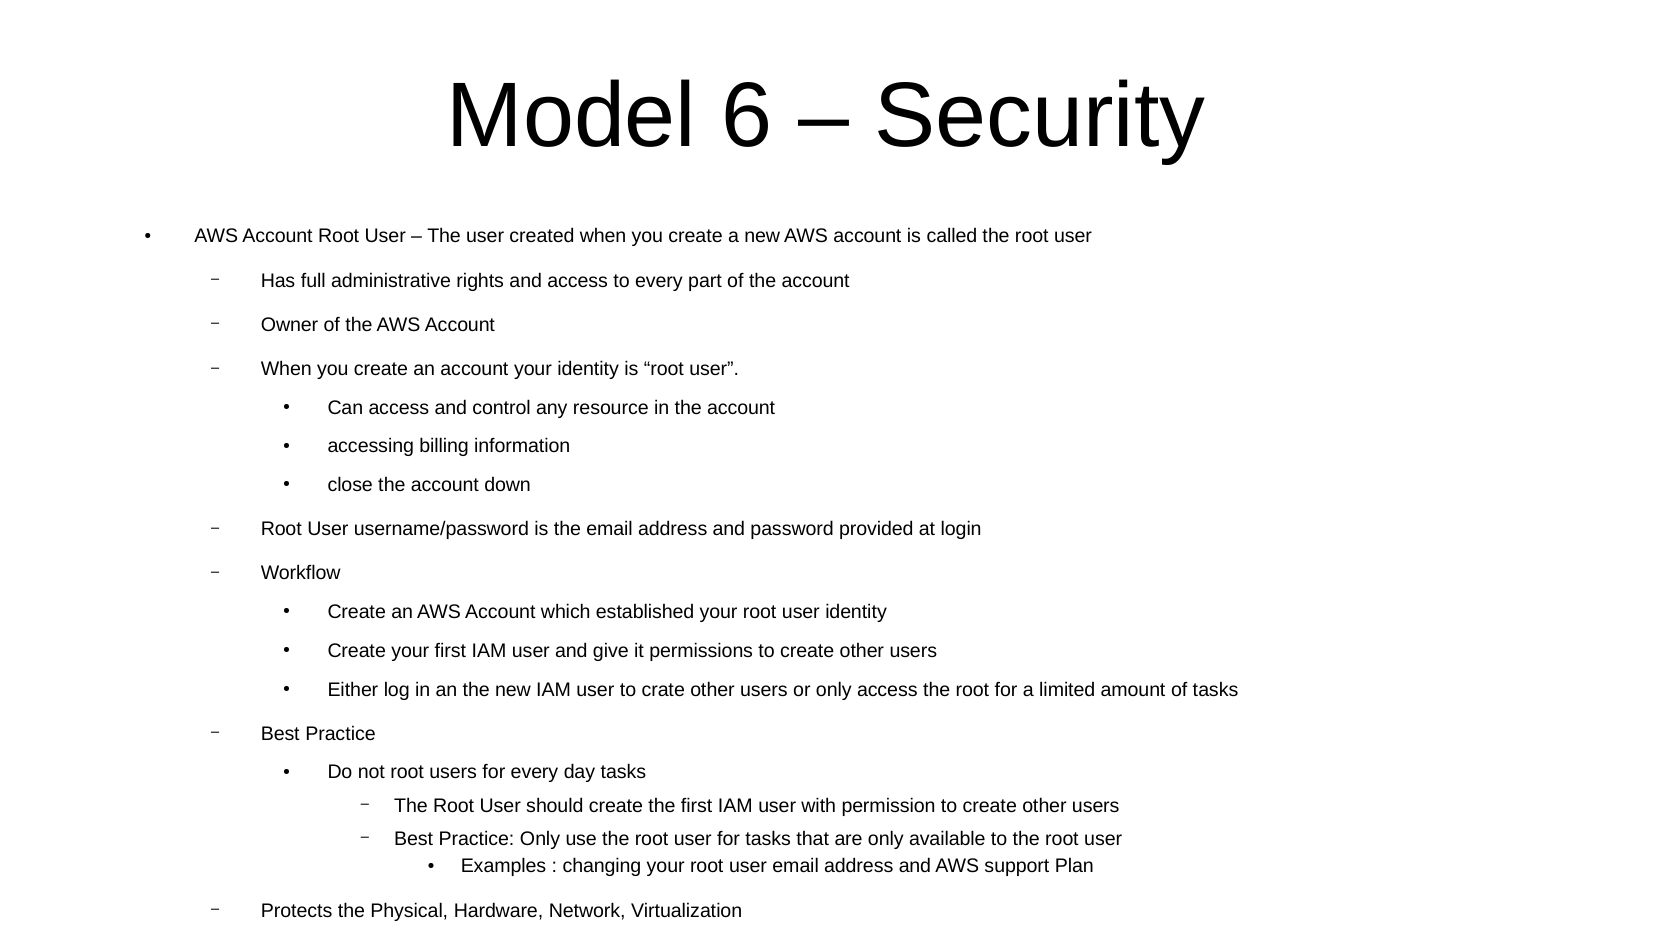

# Model 6 – Security
AWS Account Root User – The user created when you create a new AWS account is called the root user
Has full administrative rights and access to every part of the account
Owner of the AWS Account
When you create an account your identity is “root user”.
Can access and control any resource in the account
accessing billing information
close the account down
Root User username/password is the email address and password provided at login
Workflow
Create an AWS Account which established your root user identity
Create your first IAM user and give it permissions to create other users
Either log in an the new IAM user to crate other users or only access the root for a limited amount of tasks
Best Practice
Do not root users for every day tasks
The Root User should create the first IAM user with permission to create other users
Best Practice: Only use the root user for tasks that are only available to the root user
Examples : changing your root user email address and AWS support Plan
Protects the Physical, Hardware, Network, Virtualization